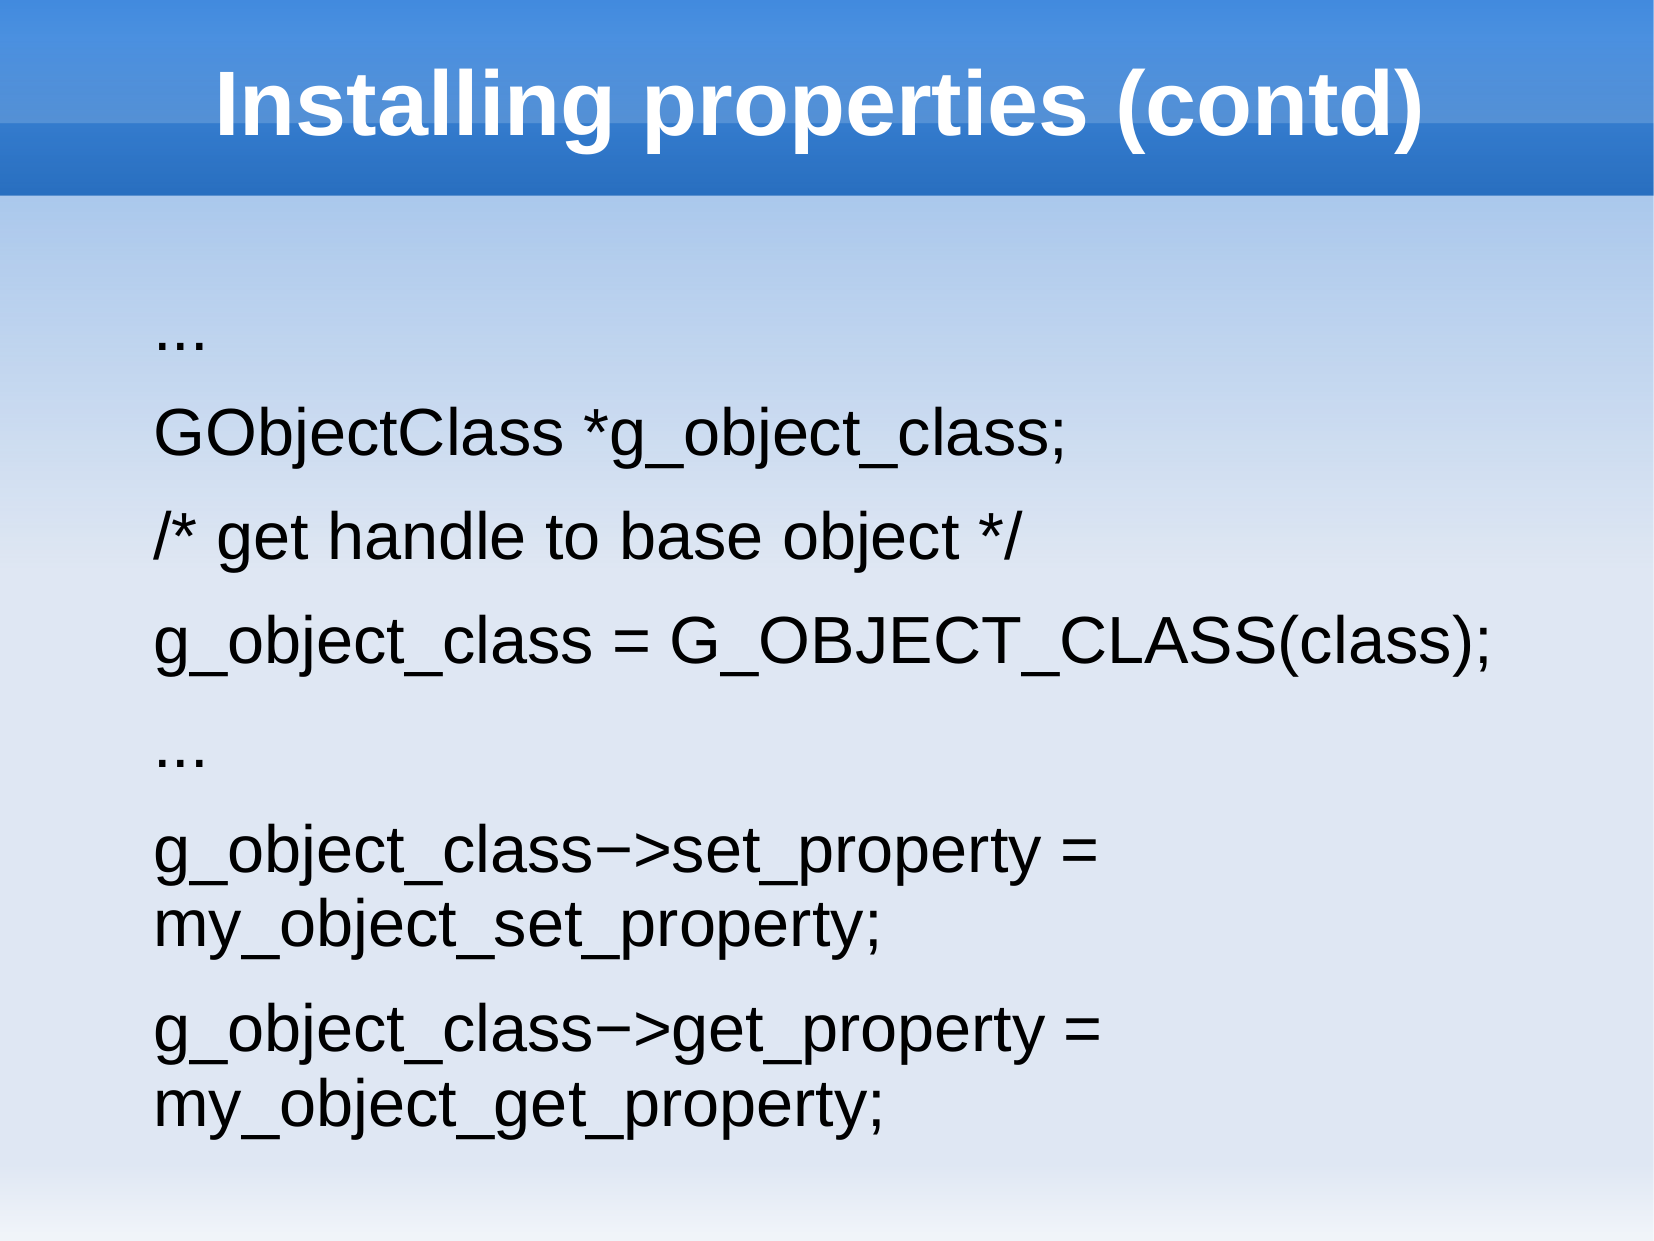

# Installing properties (contd)
...
GObjectClass *g_object_class;
/* get handle to base object */
g_object_class = G_OBJECT_CLASS(class);
...
g_object_class−>set_property = my_object_set_property;
g_object_class−>get_property = my_object_get_property;